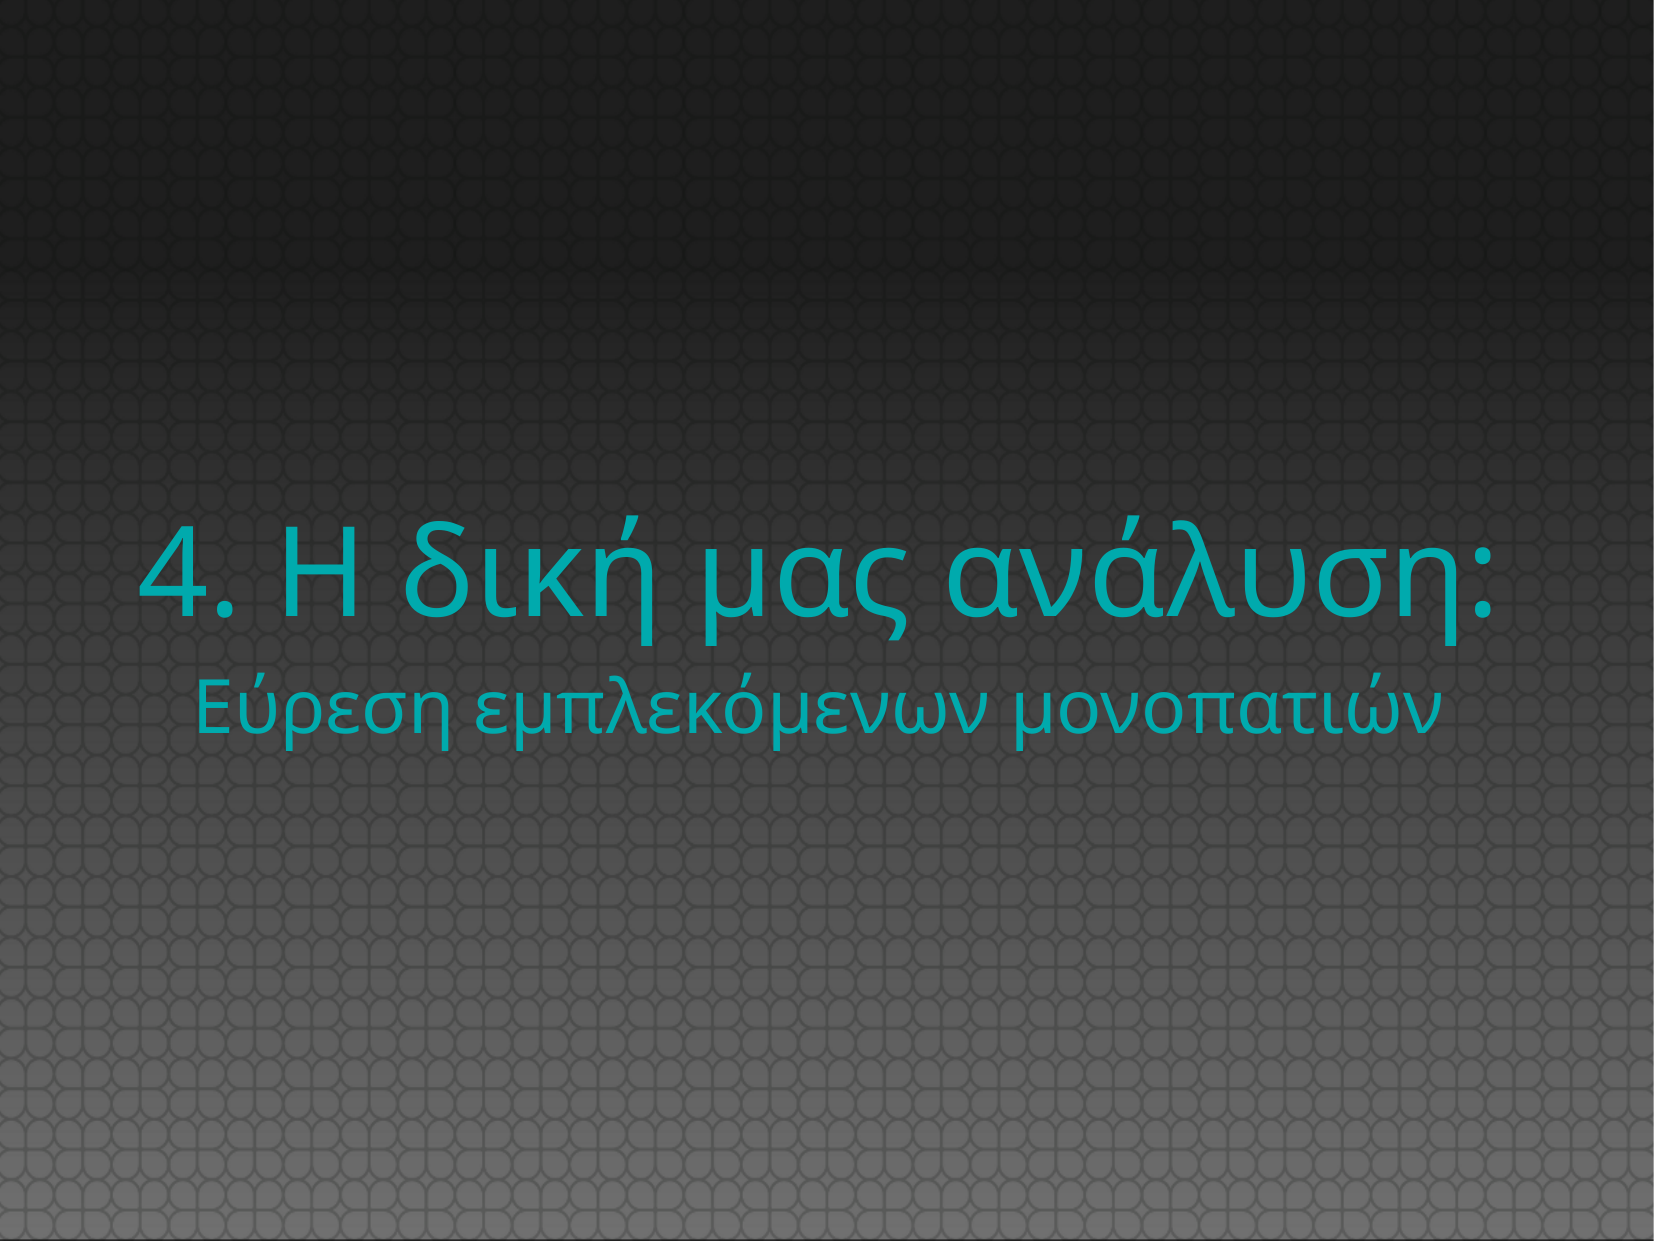

# 4. Η δική μας ανάλυση: Εύρεση εμπλεκόμενων μονοπατιών